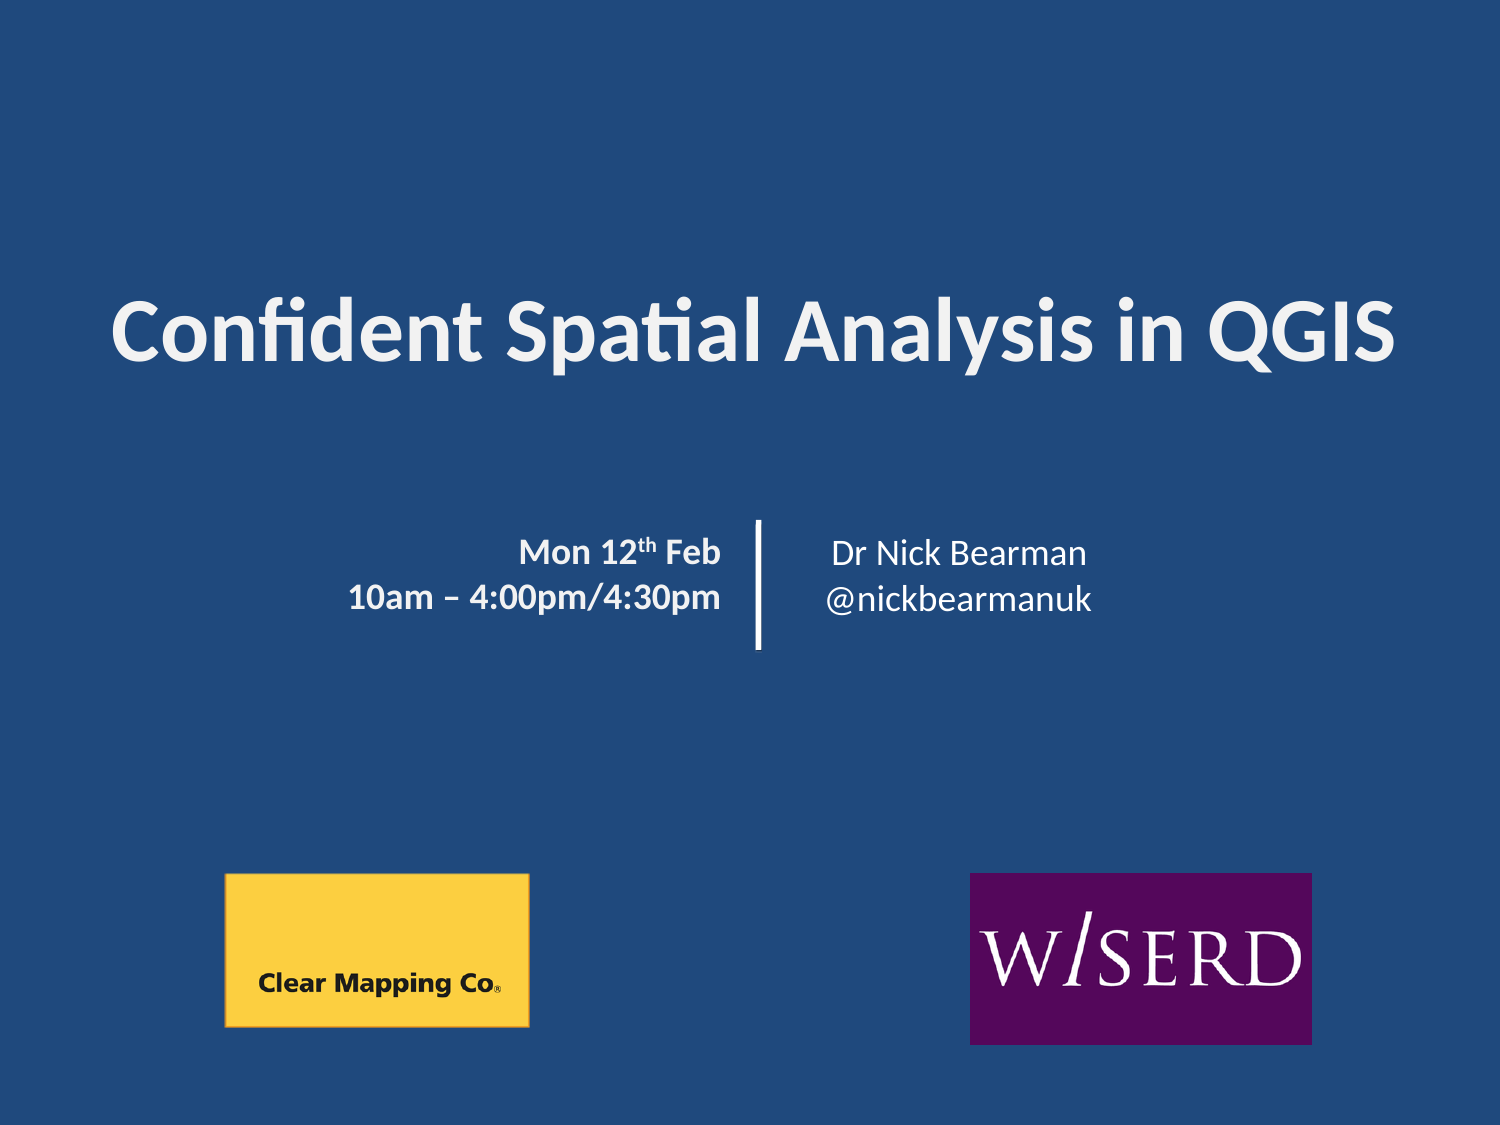

Confident Spatial Analysis in QGIS
Mon 12th Feb
10am – 4:00pm/4:30pm
Dr Nick Bearman
@nickbearmanuk